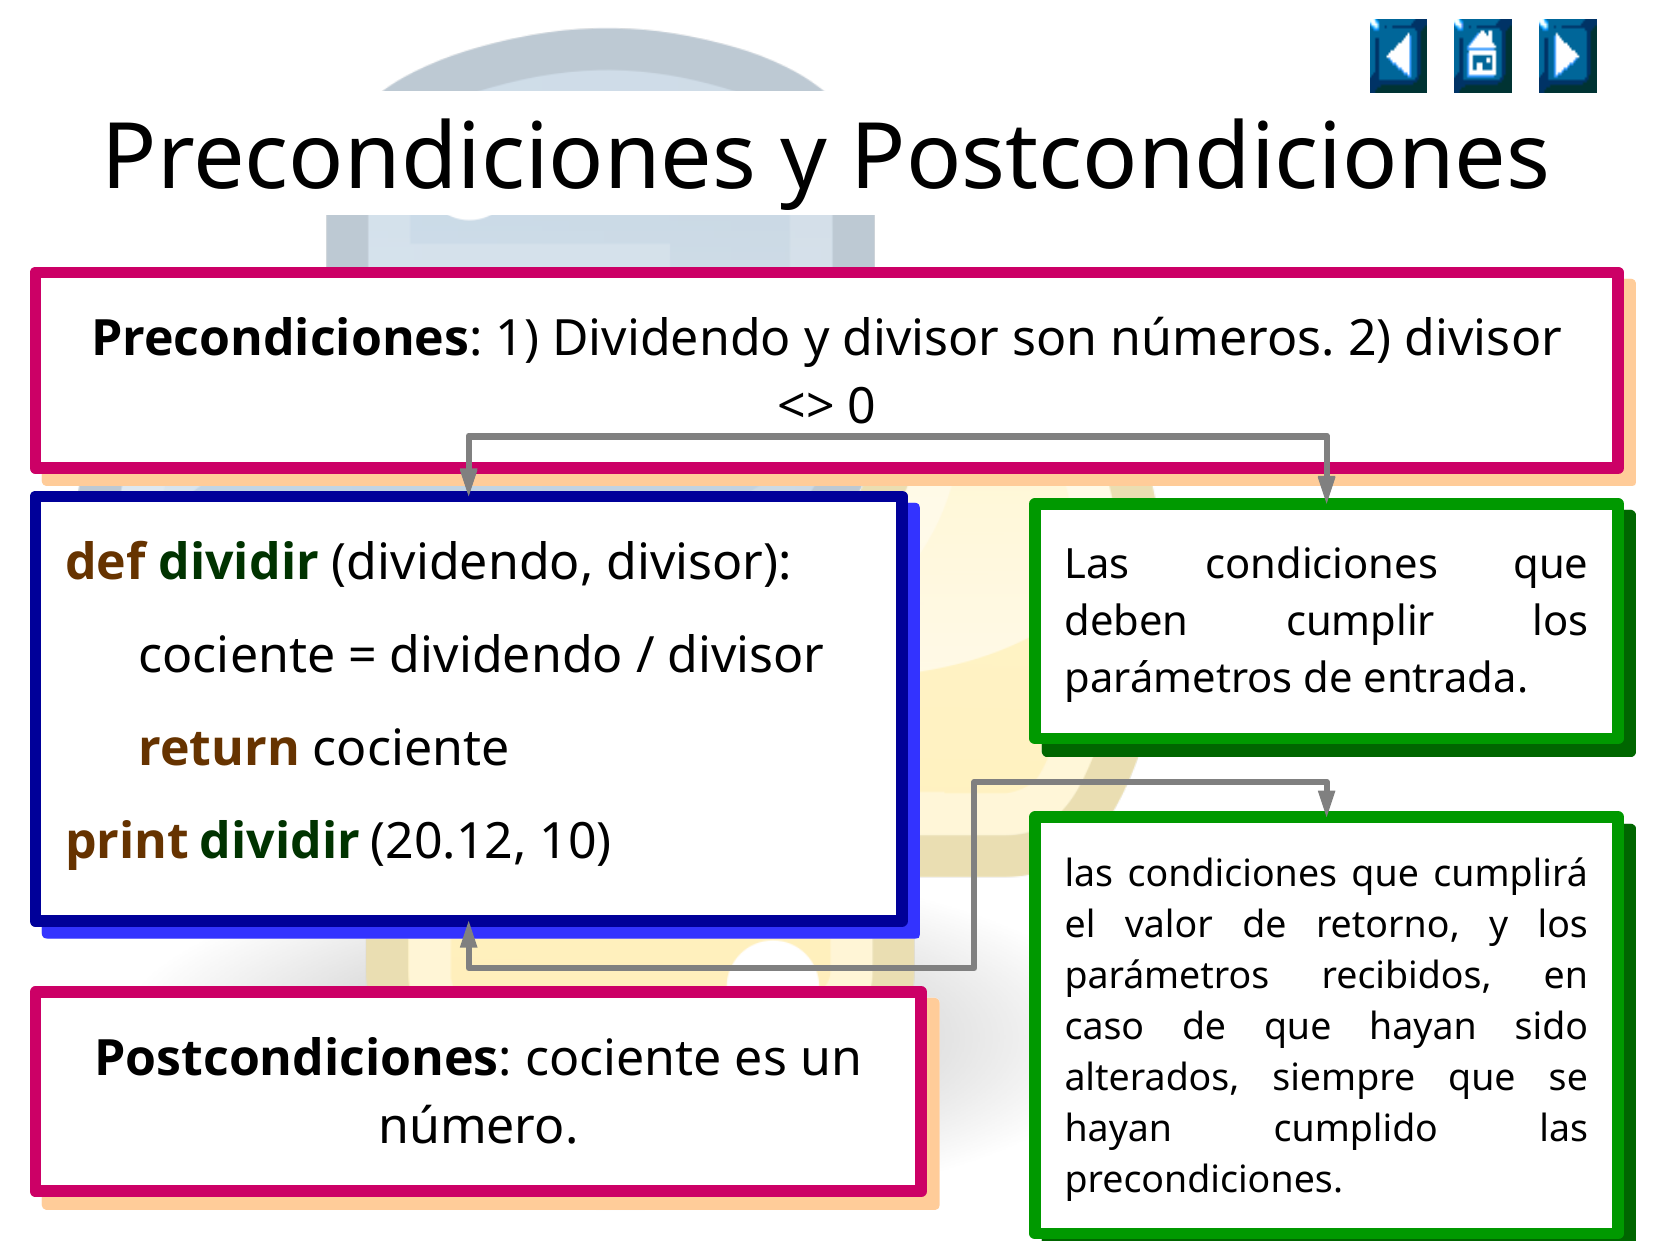

# Precondiciones y Postcondiciones
Precondiciones: 1) Dividendo y divisor son números. 2) divisor <> 0
def dividir (dividendo, divisor):
	cociente = dividendo / divisor
	return cociente
print dividir (20.12, 10)
Las condiciones que deben cumplir los parámetros de entrada.
las condiciones que cumplirá el valor de retorno, y los parámetros recibidos, en caso de que hayan sido alterados, siempre que se hayan cumplido las precondiciones.
Postcondiciones: cociente es un número.